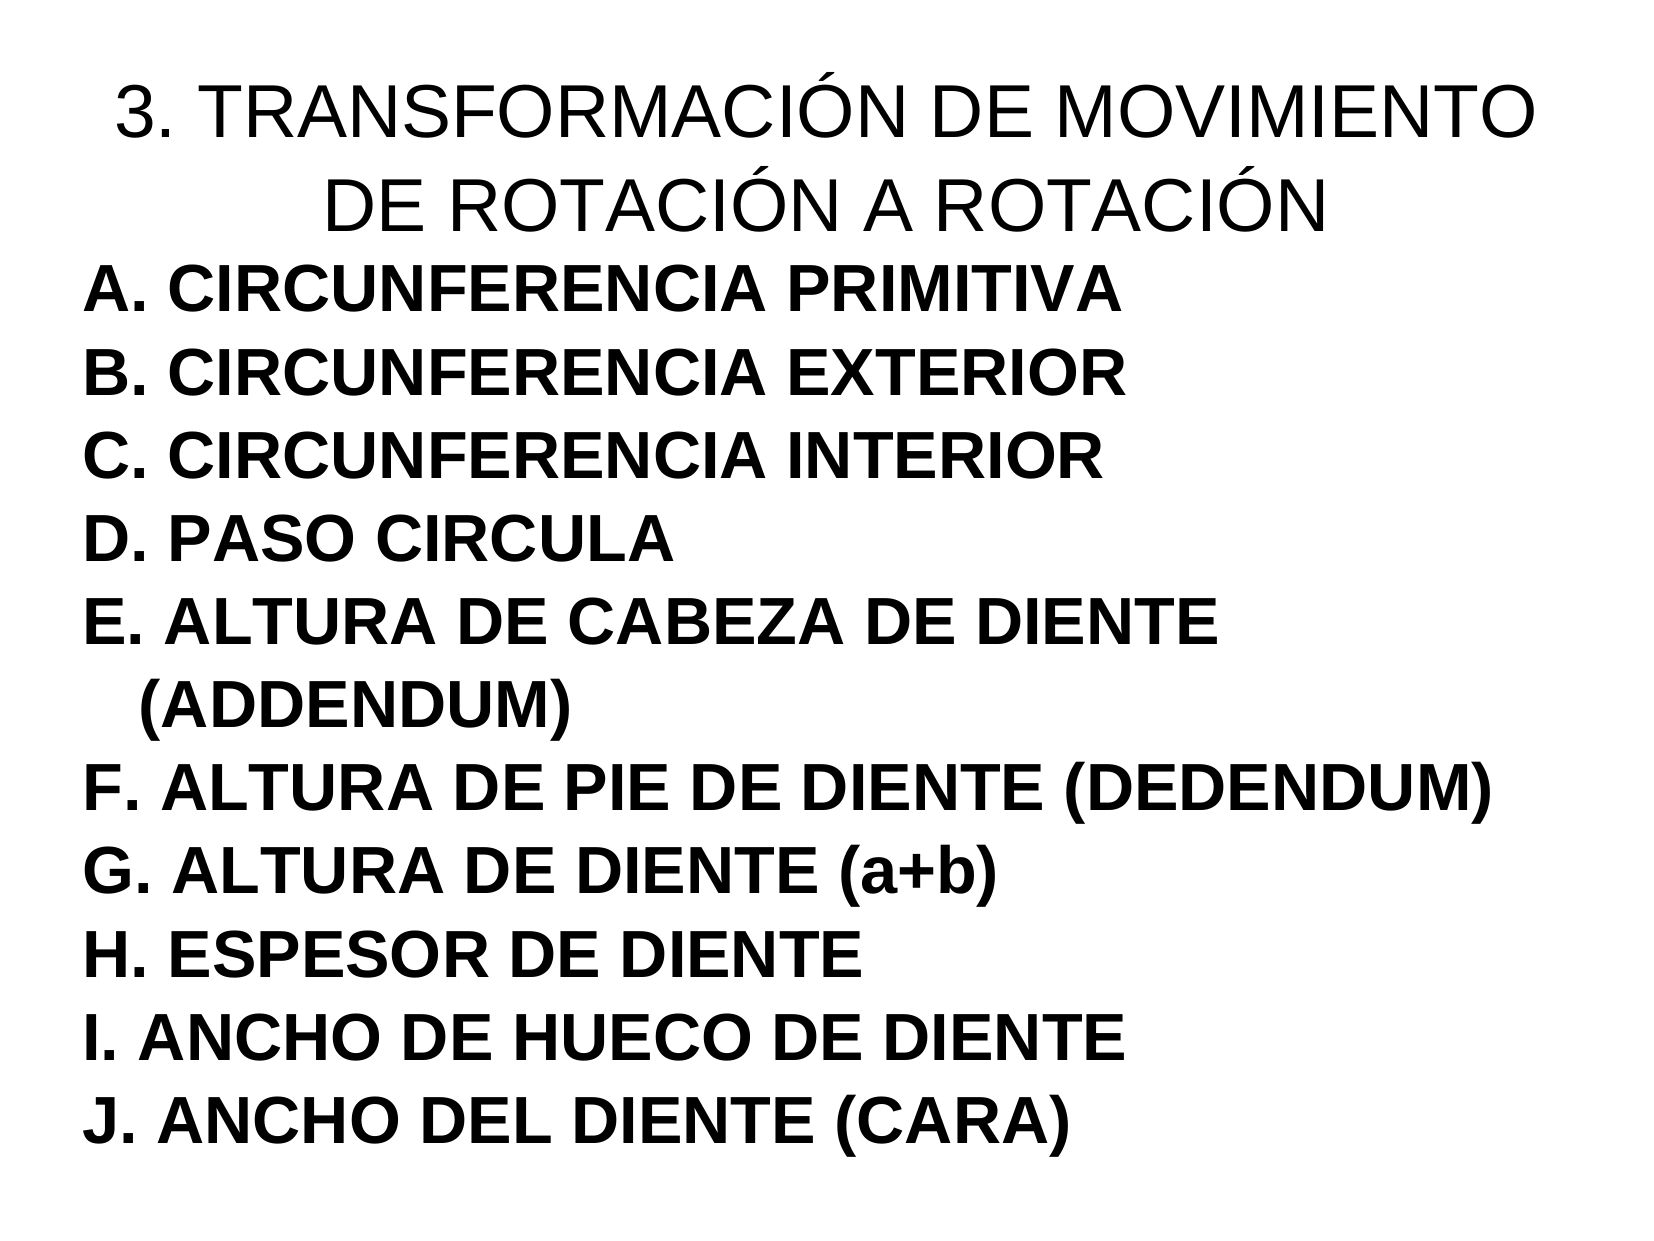

# 3. TRANSFORMACIÓN DE MOVIMIENTO DE ROTACIÓN A ROTACIÓN
A. CIRCUNFERENCIA PRIMITIVA
B. CIRCUNFERENCIA EXTERIOR
C. CIRCUNFERENCIA INTERIOR
D. PASO CIRCULA
E. ALTURA DE CABEZA DE DIENTE (ADDENDUM)
F. ALTURA DE PIE DE DIENTE (DEDENDUM)
G. ALTURA DE DIENTE (a+b)
H. ESPESOR DE DIENTE
I. ANCHO DE HUECO DE DIENTE
J. ANCHO DEL DIENTE (CARA)